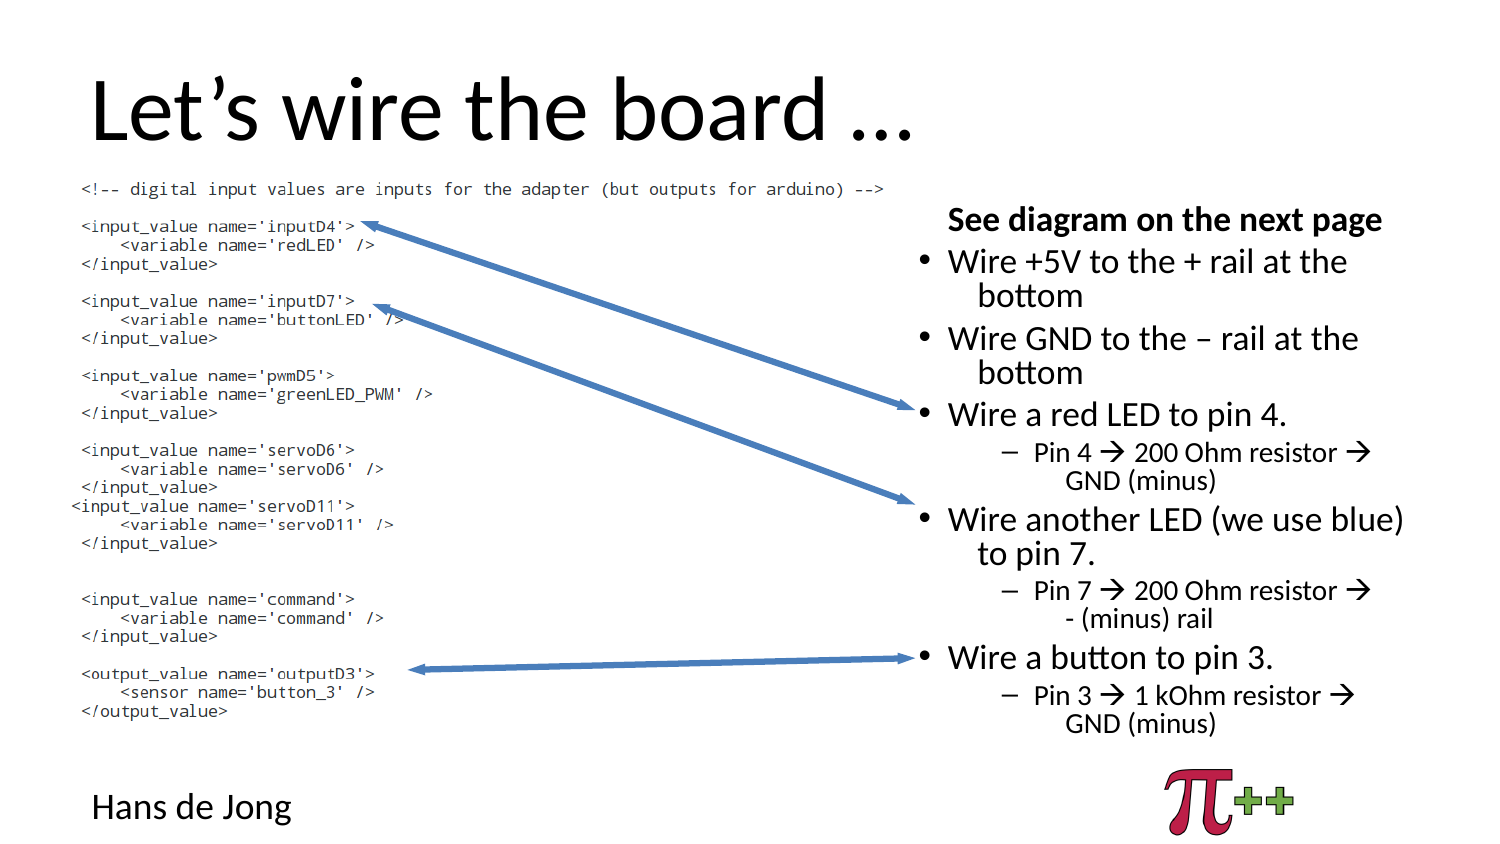

# Let’s wire the board …
See diagram on the next page
Wire +5V to the + rail at the bottom
Wire GND to the – rail at the bottom
Wire a red LED to pin 4.
Pin 4  200 Ohm resistor  GND (minus)
Wire another LED (we use blue) to pin 7.
Pin 7  200 Ohm resistor
- (minus) rail
Wire a button to pin 3.
Pin 3  1 kOhm resistor  GND (minus)